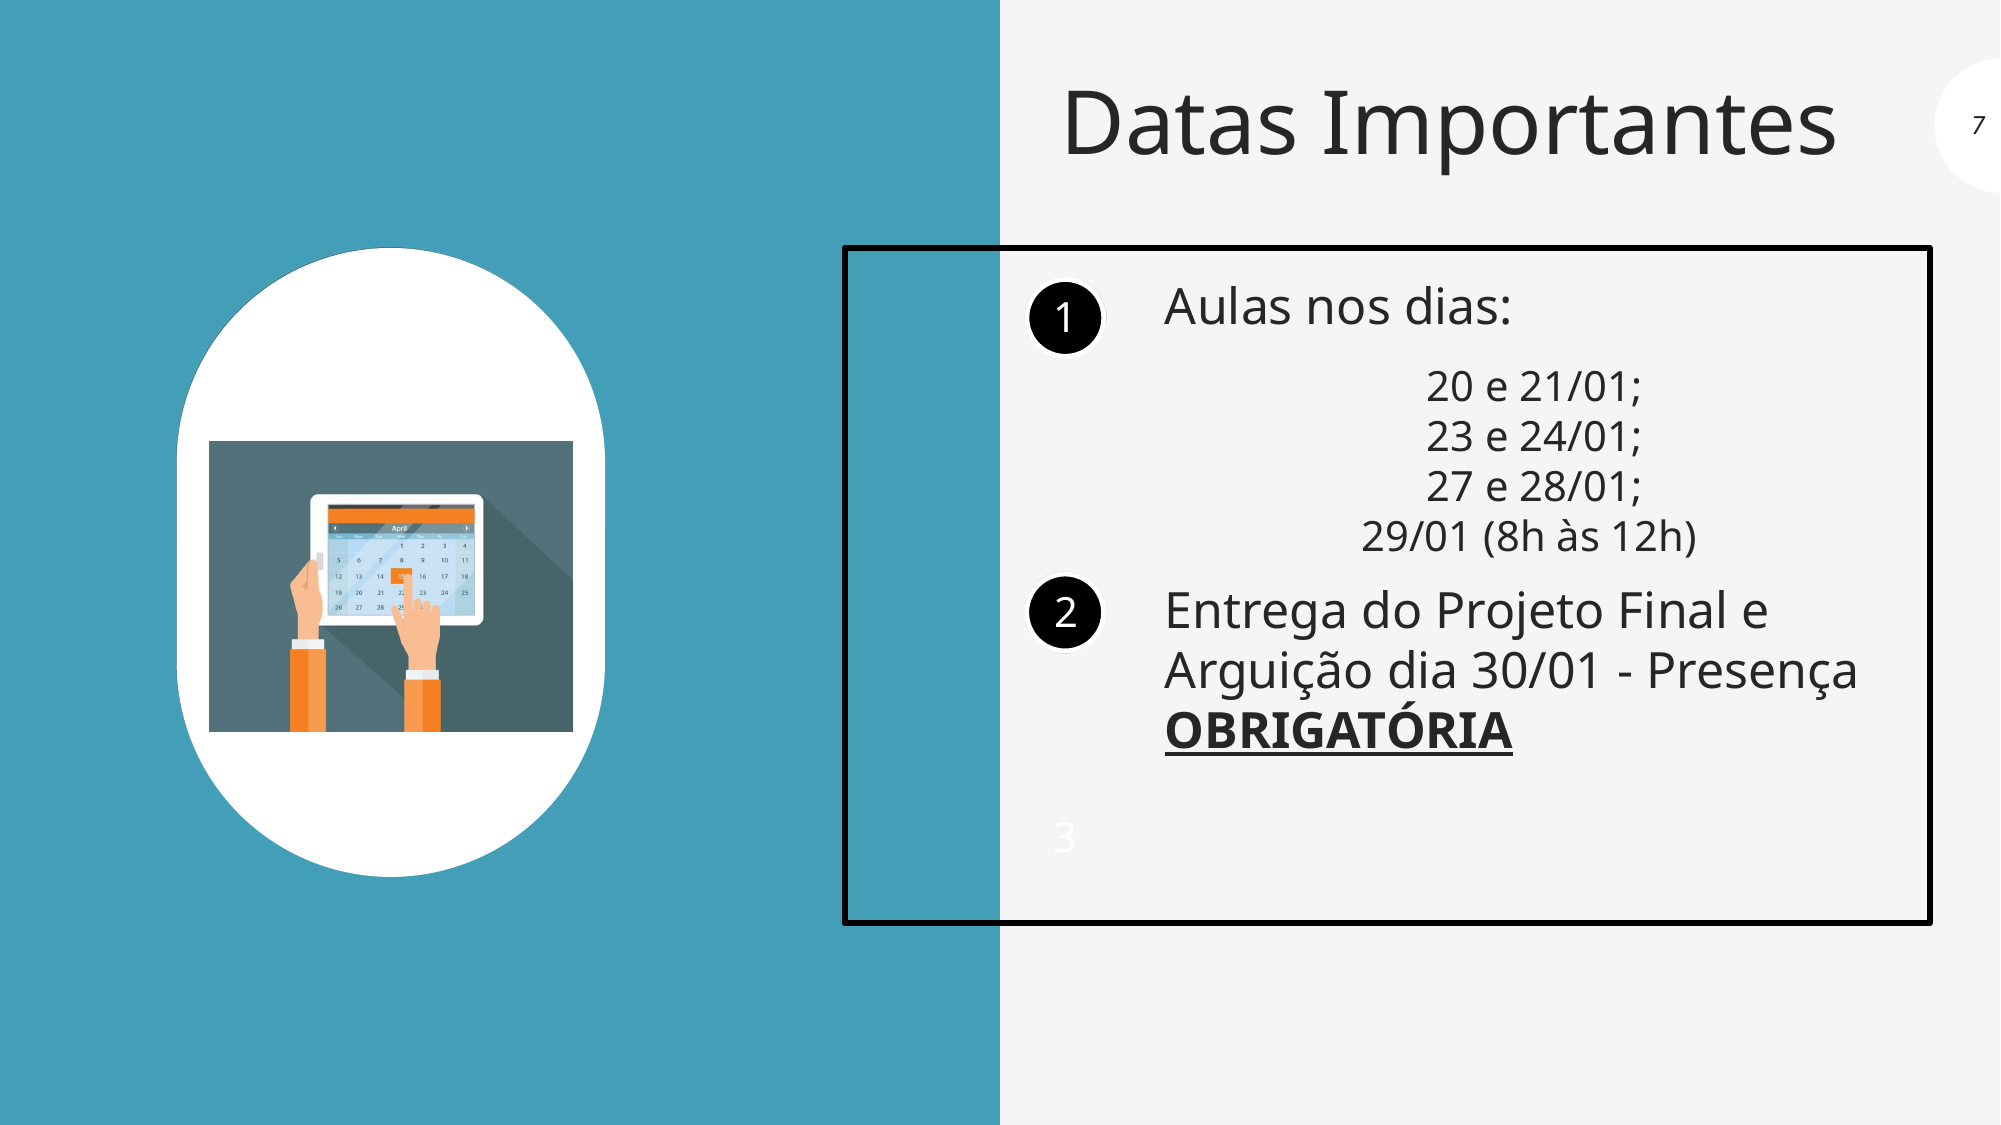

# Datas Importantes
Aulas nos dias:
20 e 21/01;
23 e 24/01;
27 e 28/01;
29/01 (8h às 12h)
Entrega do Projeto Final e Arguição dia 30/01 - Presença OBRIGATÓRIA
1
2
3